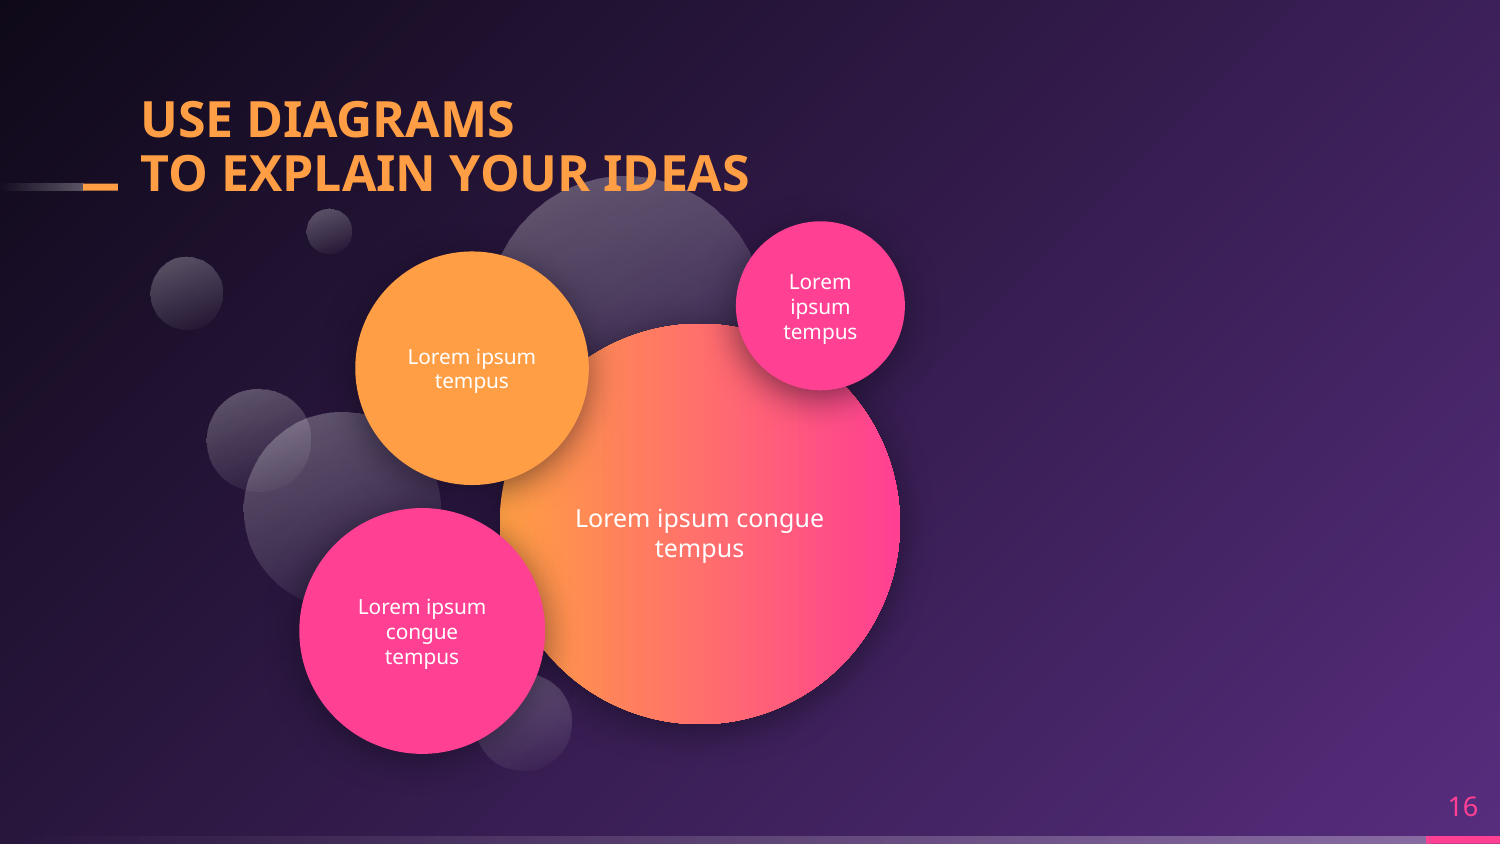

# USE DIAGRAMS TO EXPLAIN YOUR IDEAS
Lorem ipsum tempus
Lorem ipsum tempus
Lorem ipsum congue tempus
Lorem ipsum congue tempus